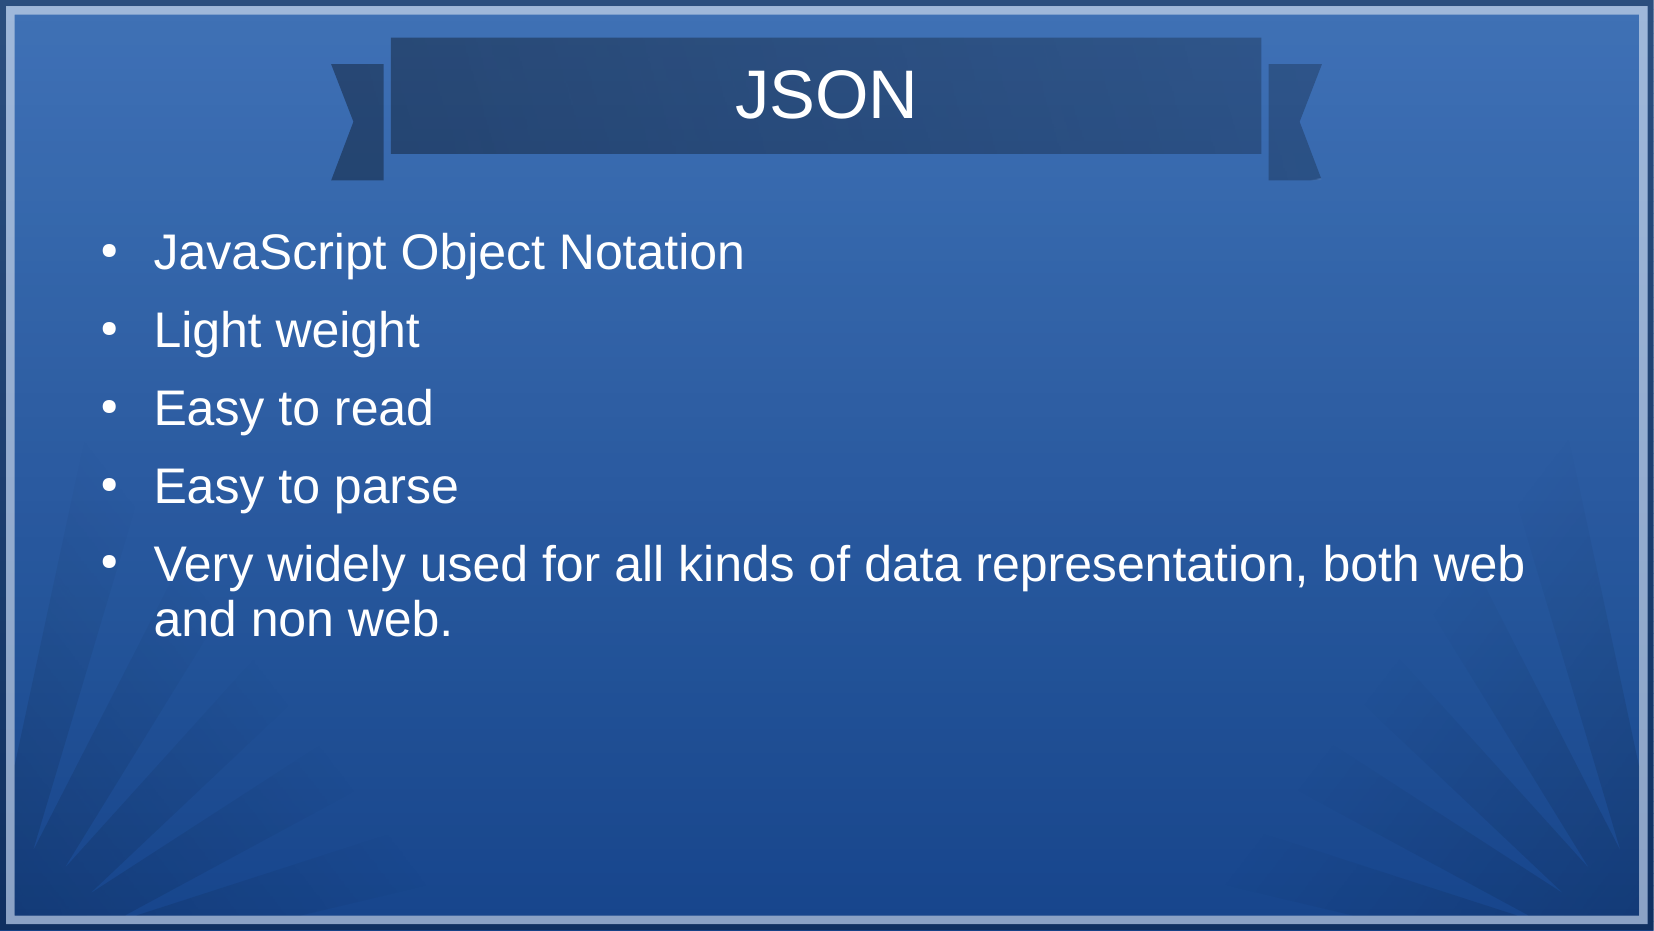

# JSON
JavaScript Object Notation
Light weight
Easy to read
Easy to parse
Very widely used for all kinds of data representation, both web and non web.